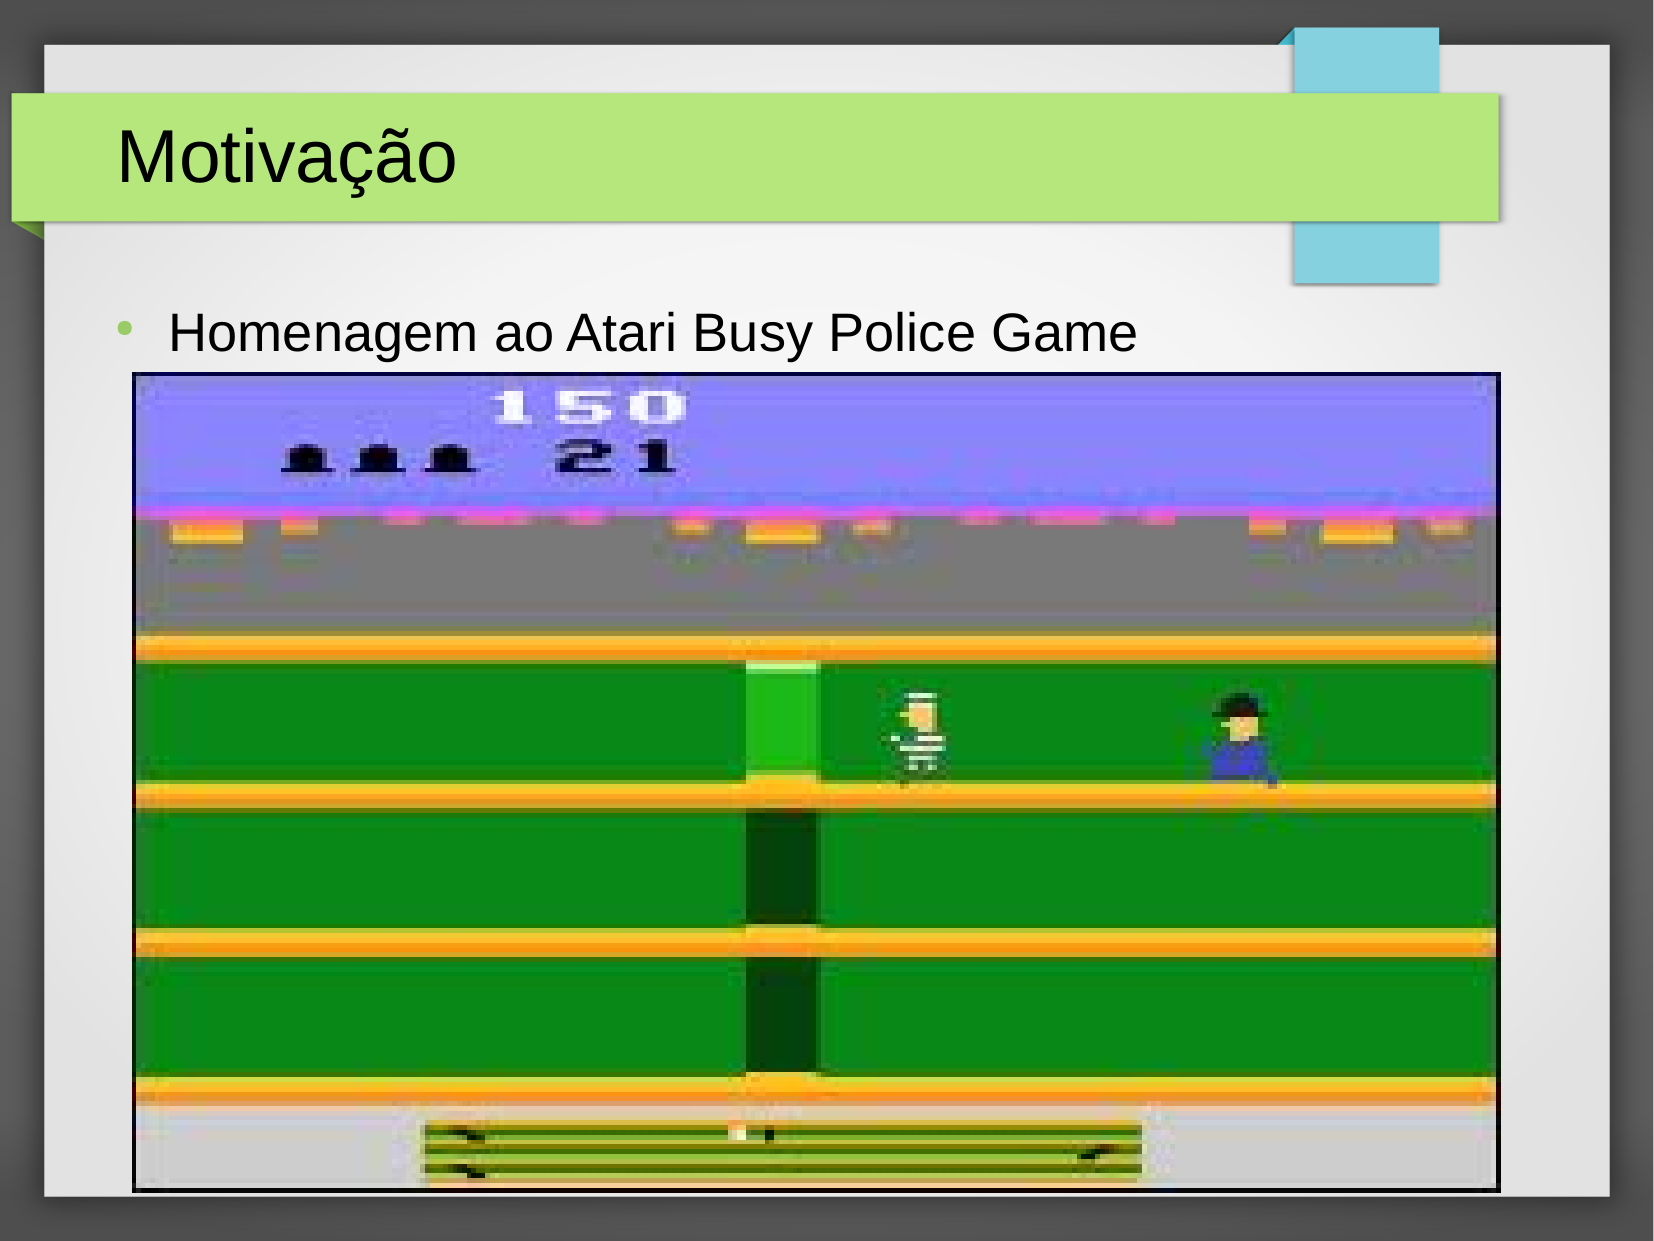

# Motivação
Homenagem ao Atari Busy Police Game